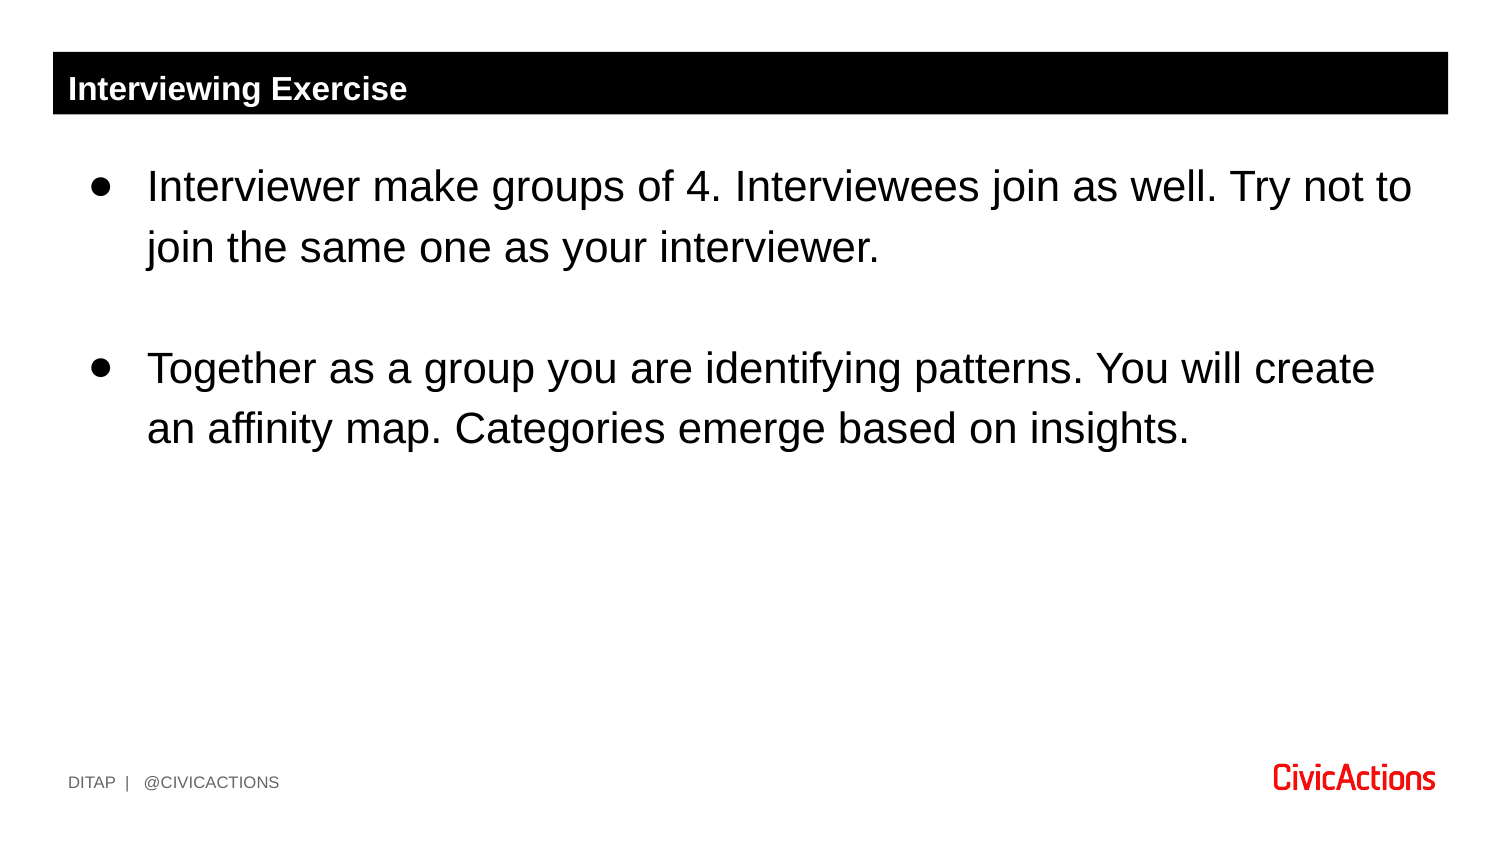

# Interviewing Exercise
Interviewer make groups of 4. Interviewees join as well. Try not to join the same one as your interviewer.
Together as a group you are identifying patterns. You will create an affinity map. Categories emerge based on insights.